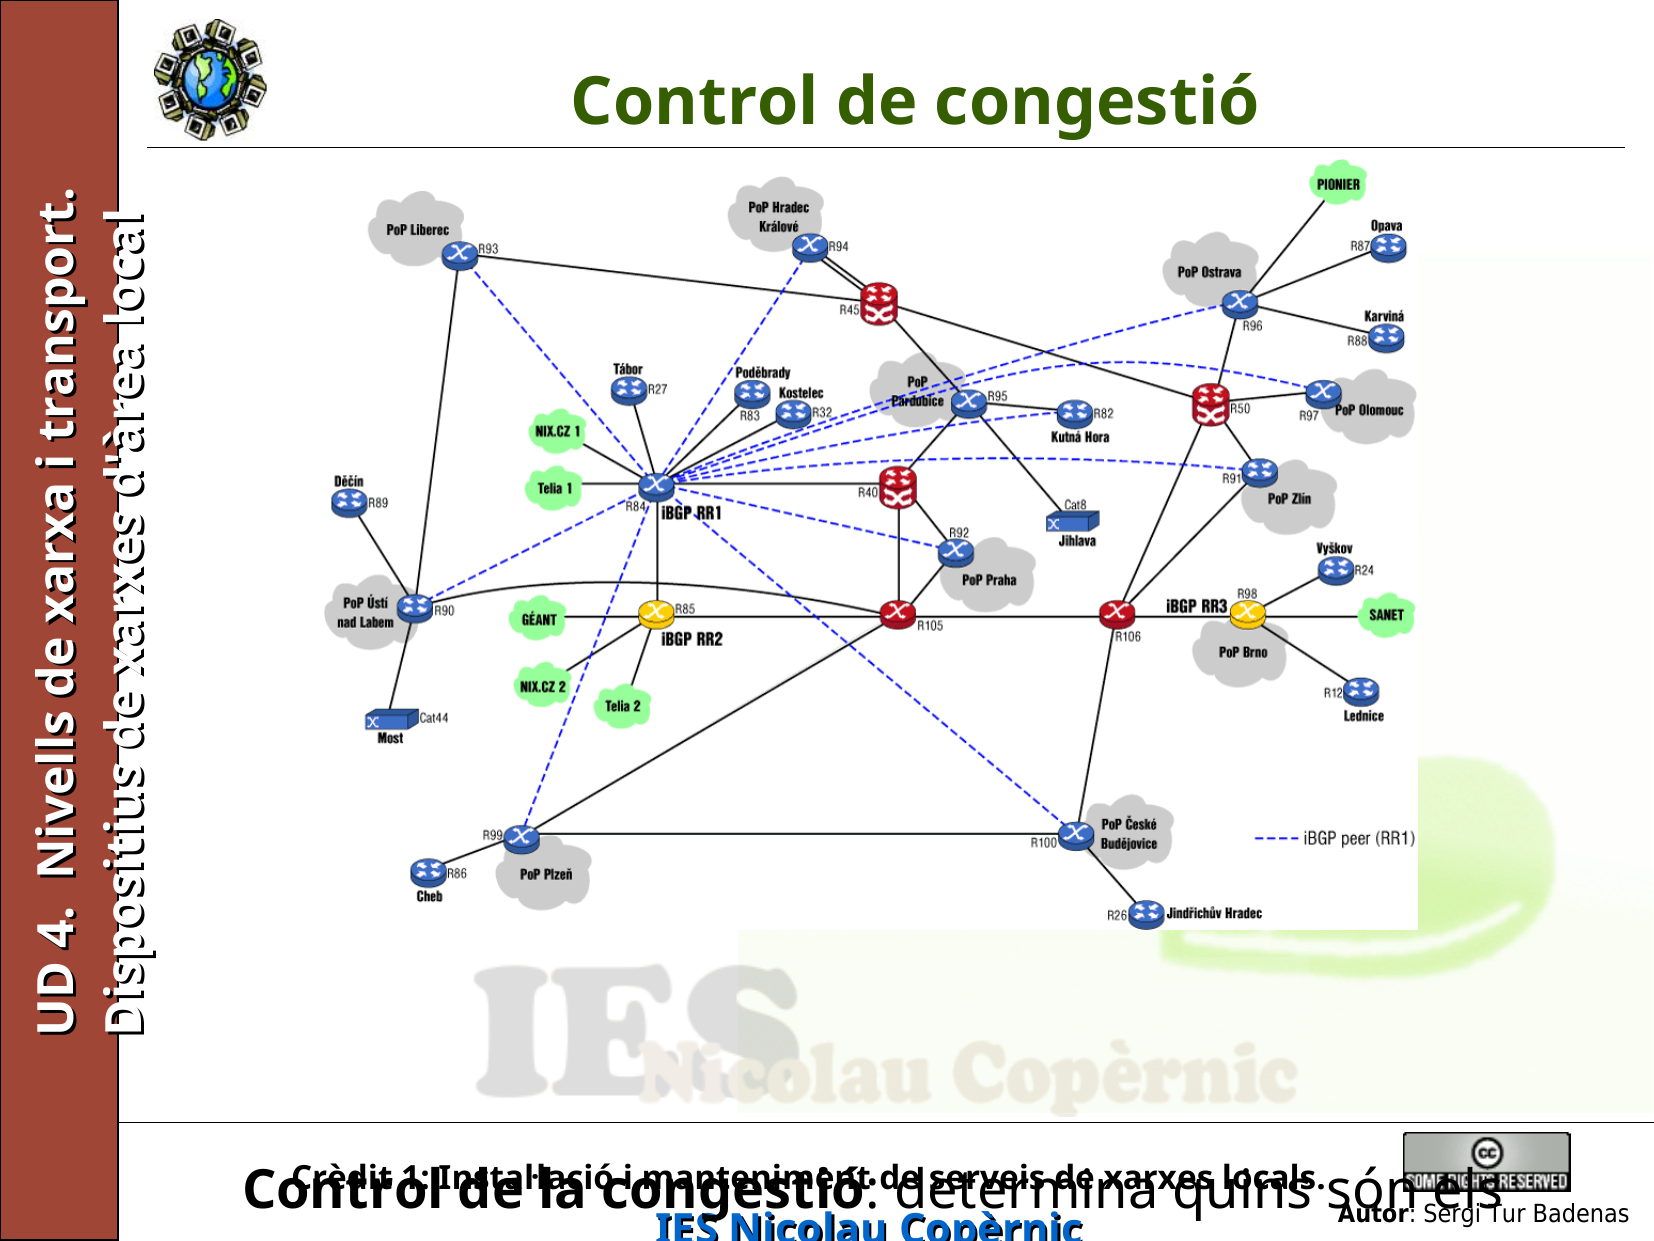

# Control de congestió
Control de la congestió: determina quins són els camins menys congestionats (similar al trànsit rodat)